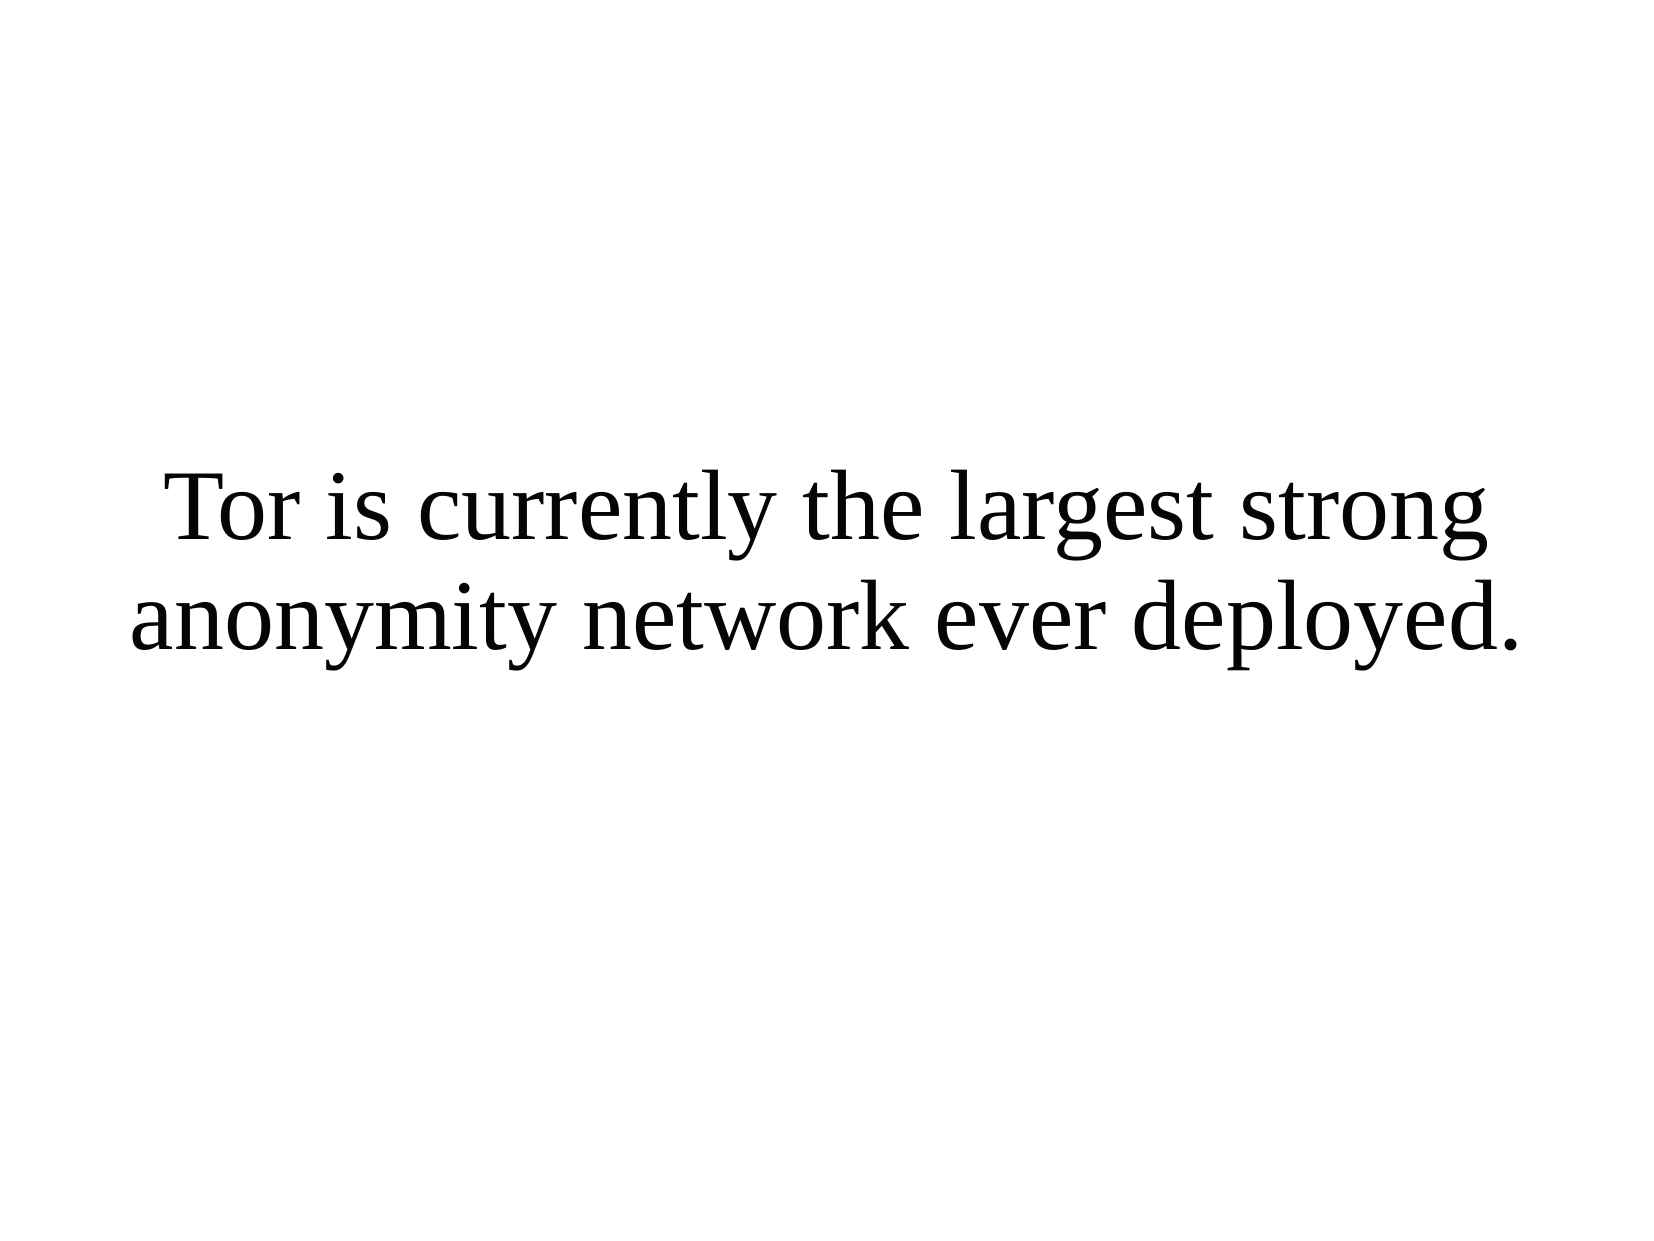

# Tor is currently the largest strong anonymity network ever deployed.